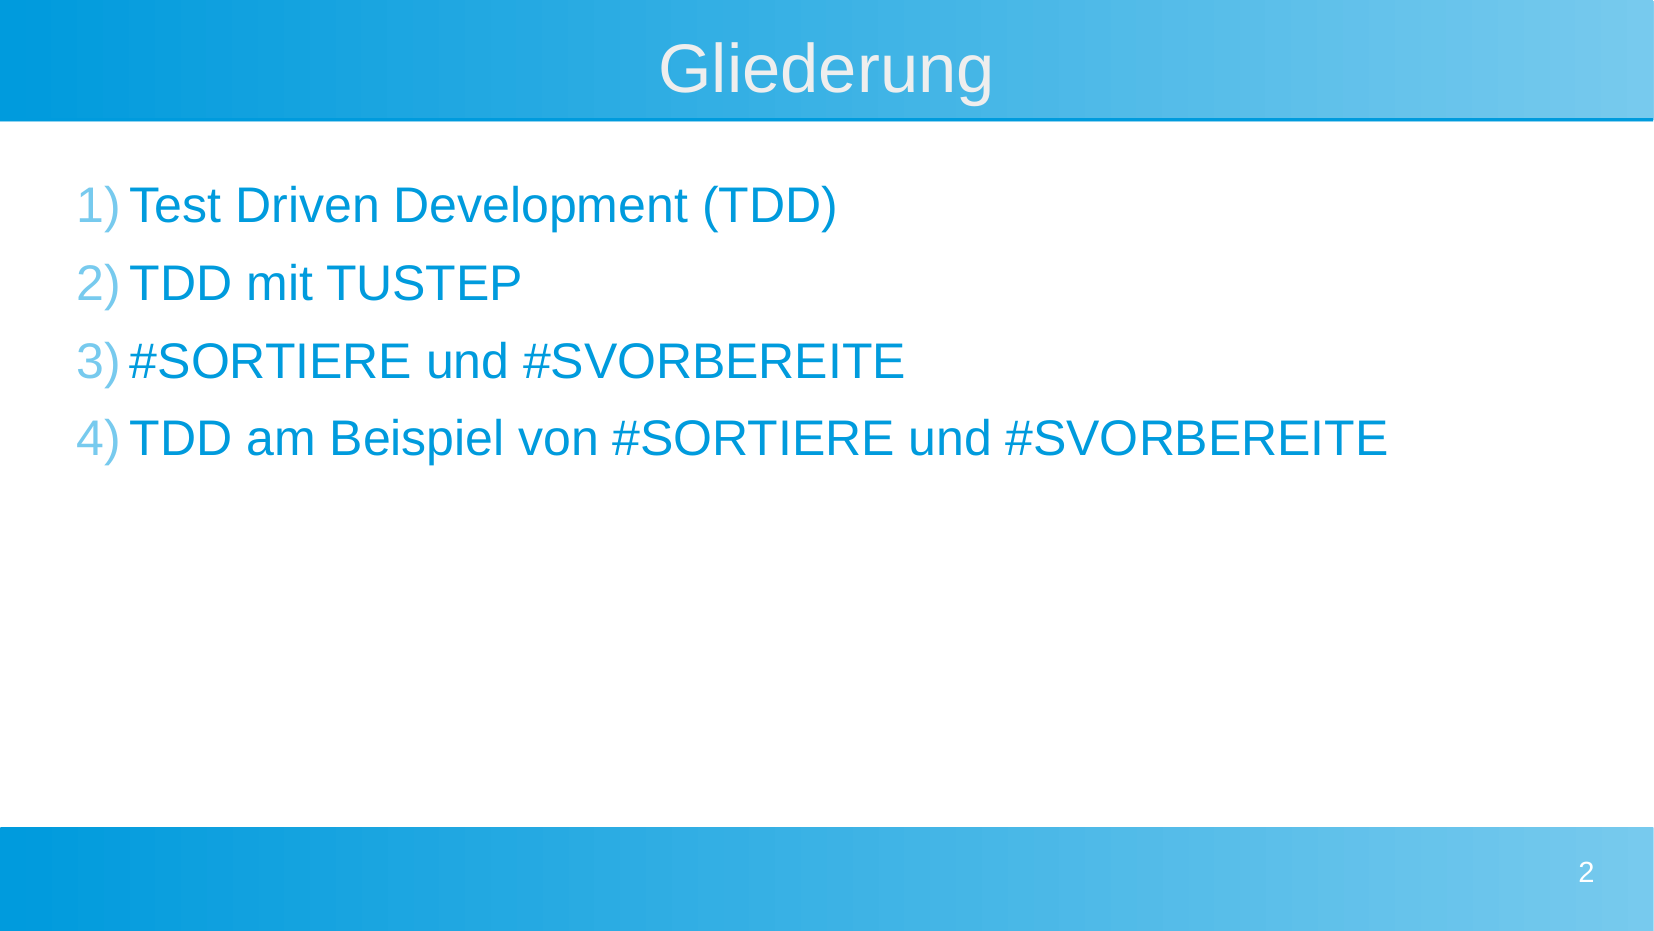

# Gliederung
Test Driven Development (TDD)
TDD mit TUSTEP
#SORTIERE und #SVORBEREITE
TDD am Beispiel von #SORTIERE und #SVORBEREITE
2